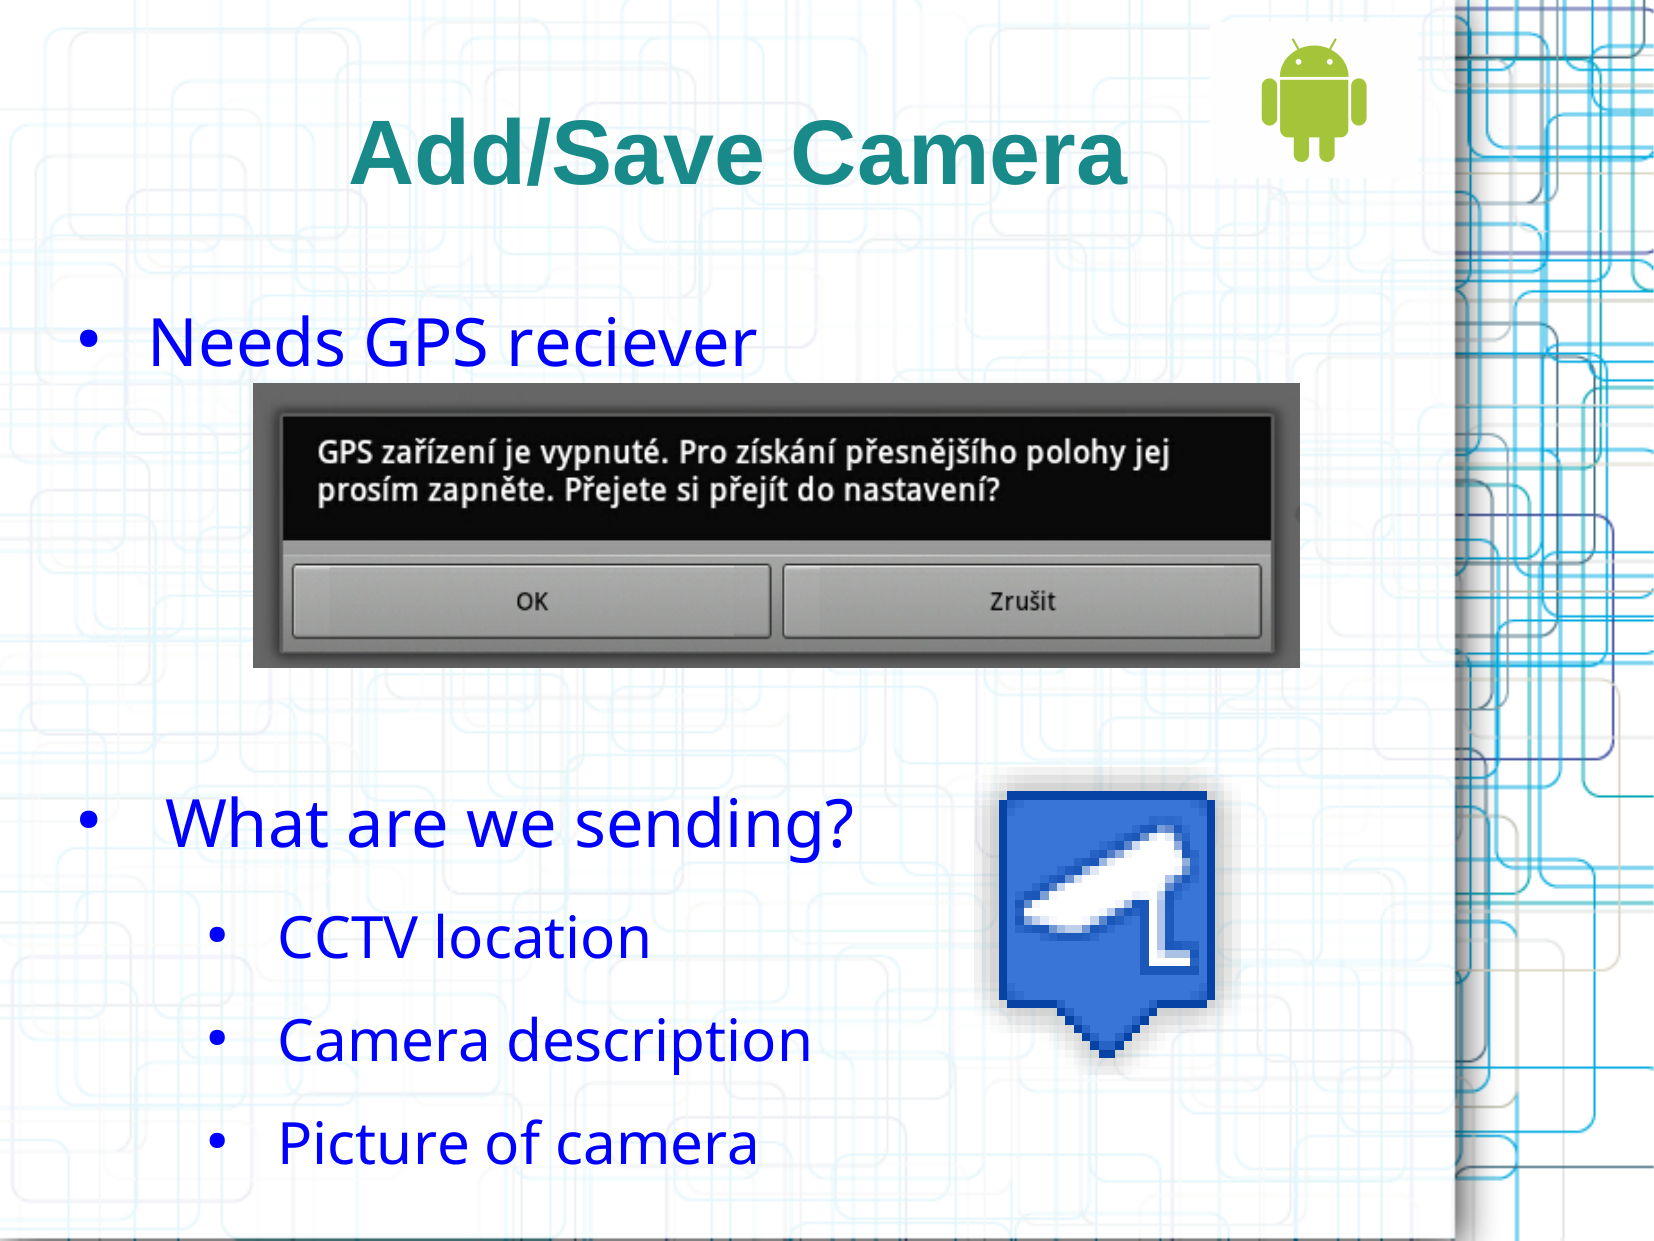

# Add/Save Camera
Needs GPS reciever
 What are we sending?
CCTV location
Camera description
Picture of camera